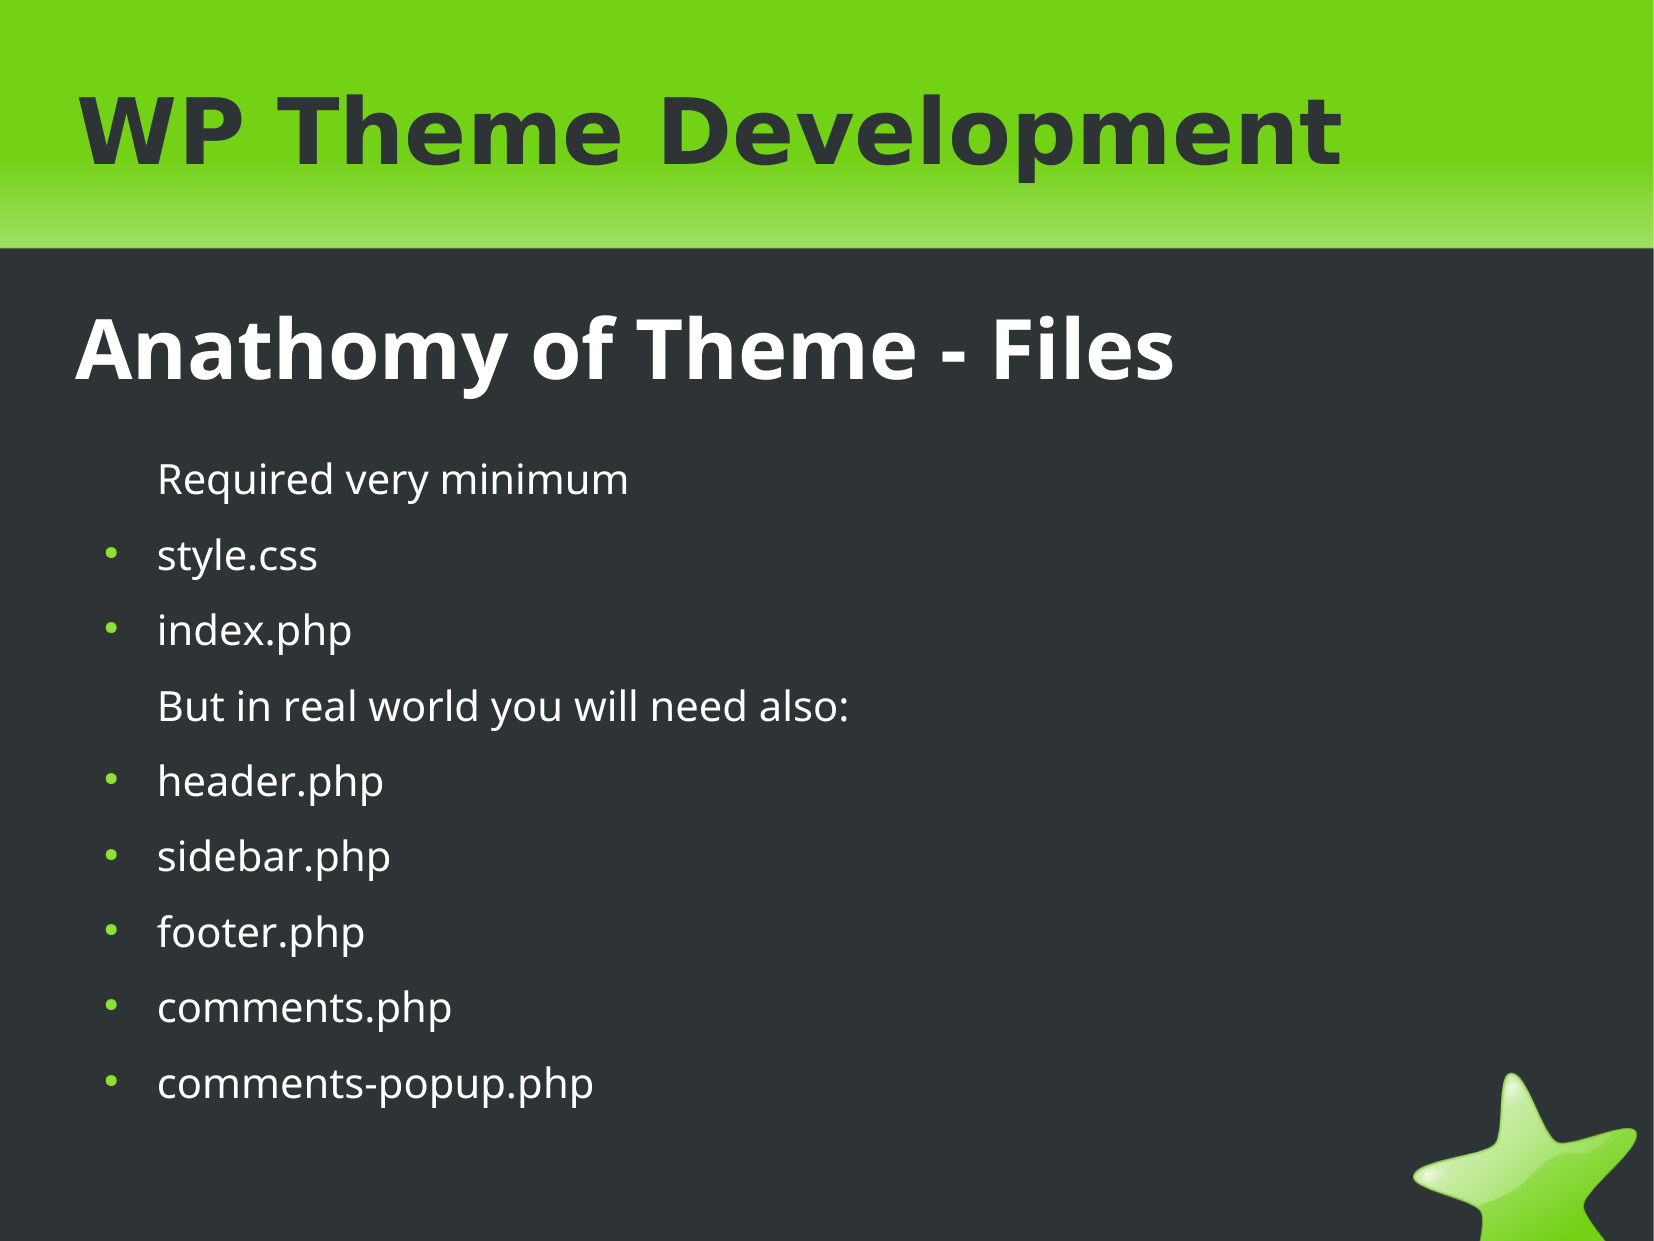

# WP Theme Development
Anathomy of Theme - Files
Required very minimum
style.css
index.php
But in real world you will need also:
header.php
sidebar.php
footer.php
comments.php
comments-popup.php